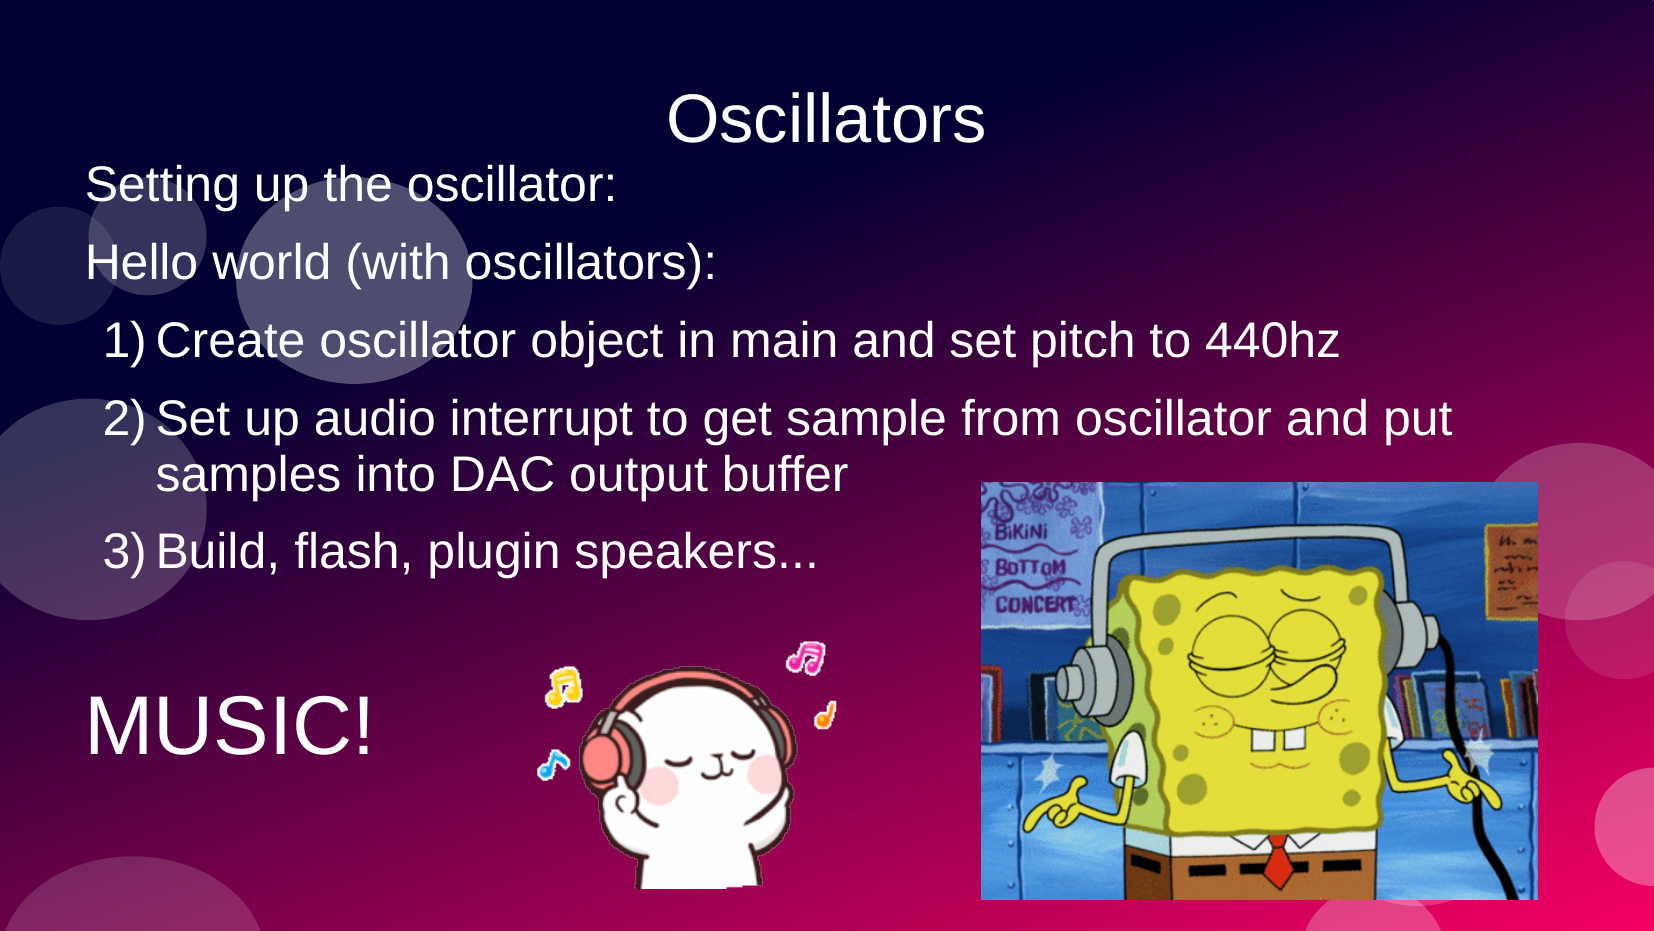

# Oscillators
Setting up the oscillator:
Hello world (with oscillators):
Create oscillator object in main and set pitch to 440hz
Set up audio interrupt to get sample from oscillator and put samples into DAC output buffer
Build, flash, plugin speakers...
MUSIC!